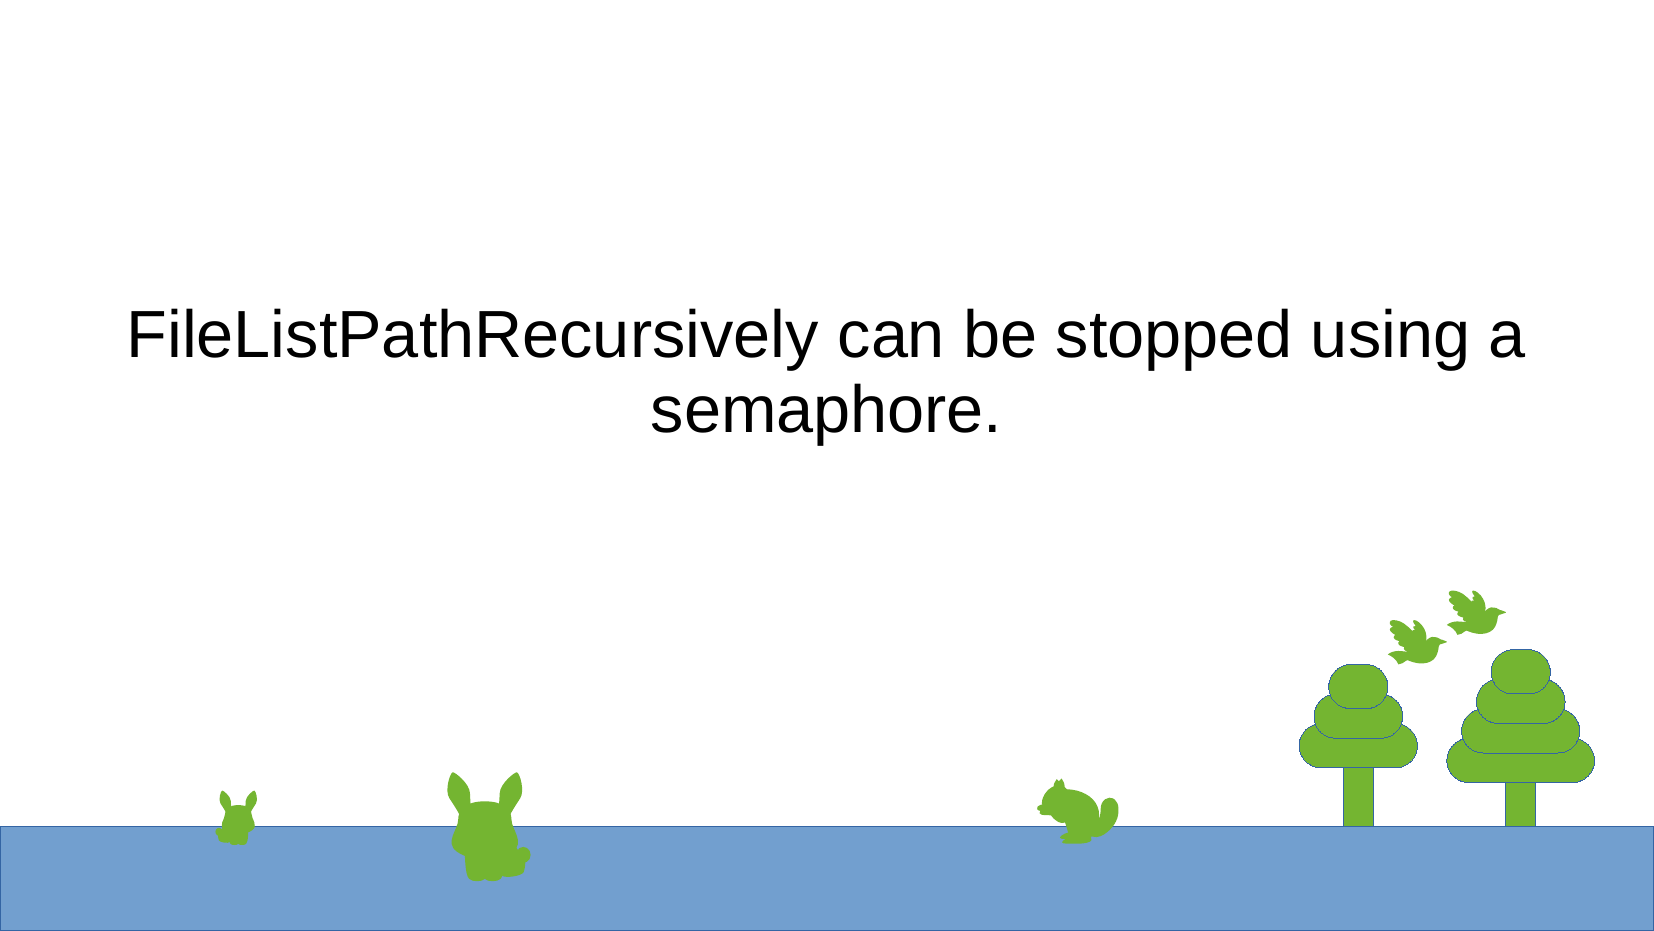

# FileListPathRecursively can be stopped using a semaphore.